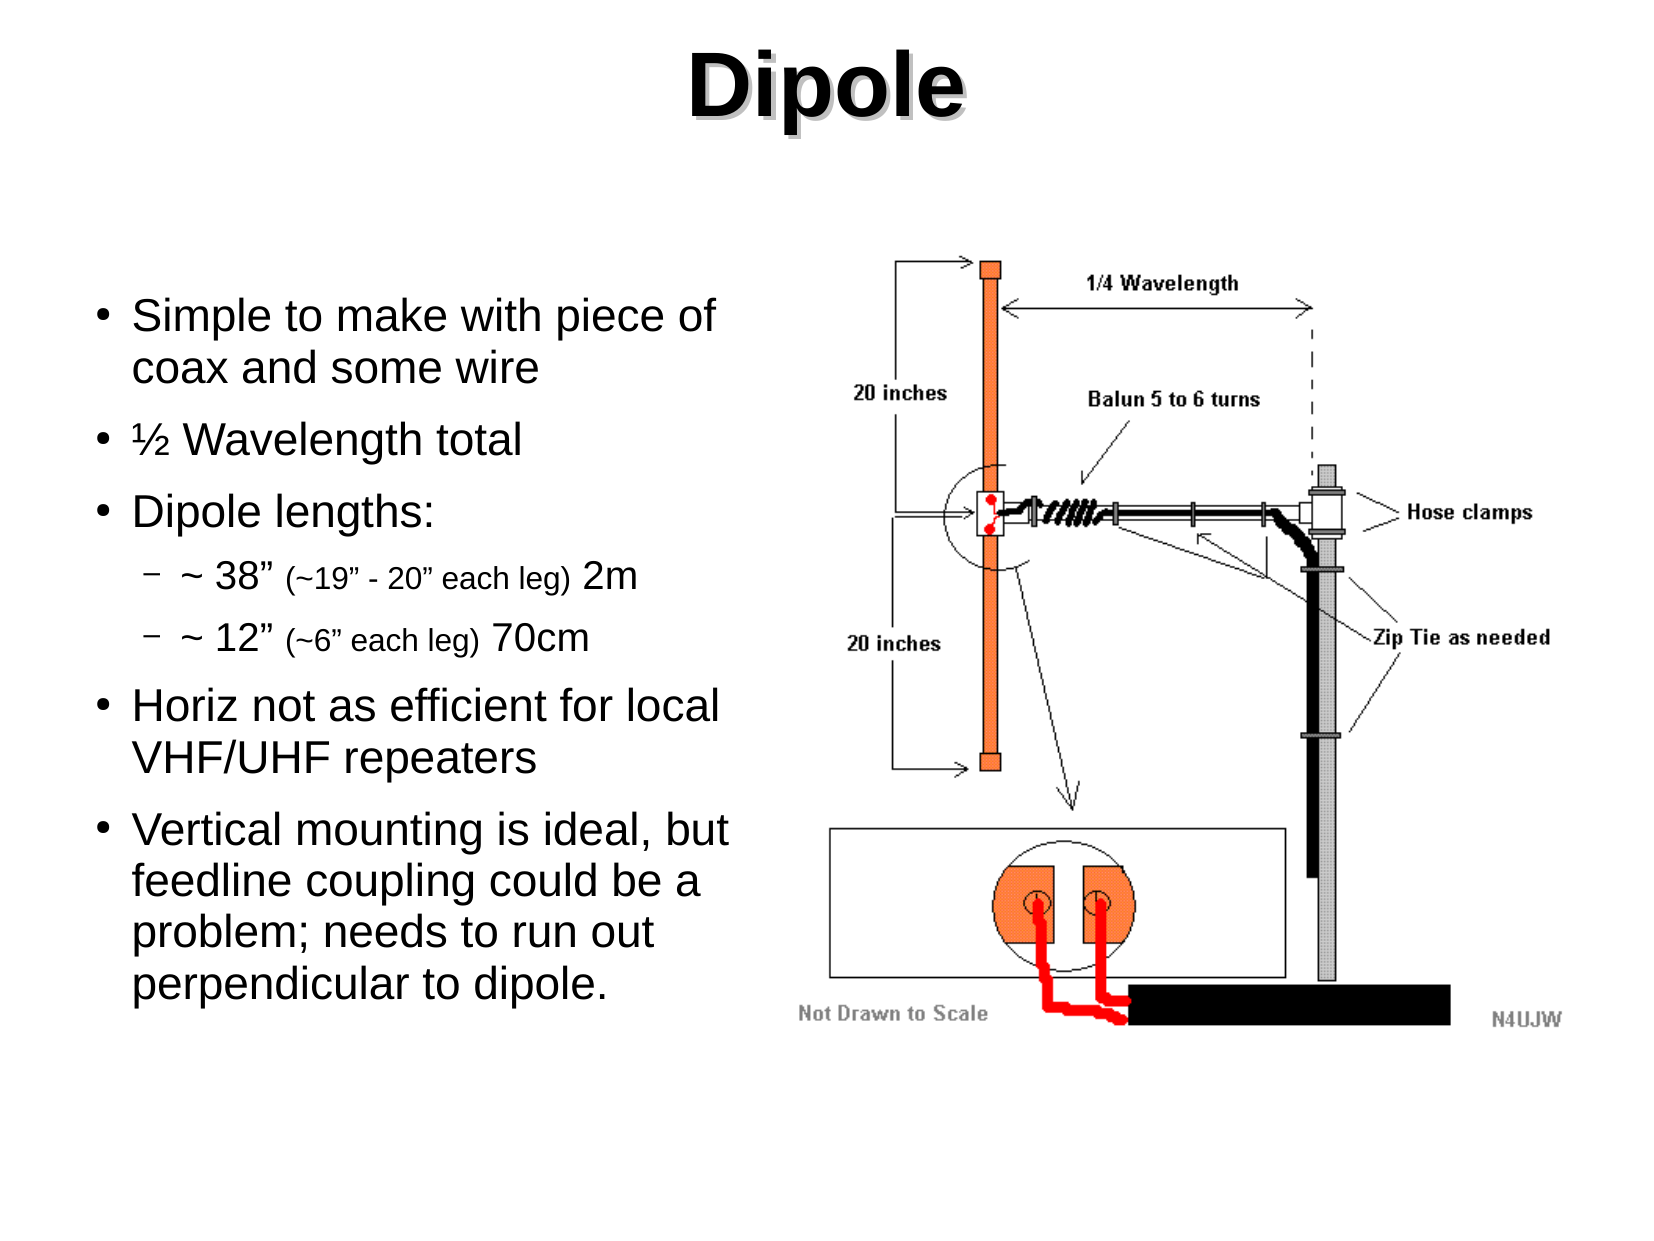

# Dipole
Simple to make with piece of coax and some wire
½ Wavelength total
Dipole lengths:
~ 38” (~19” - 20” each leg) 2m
~ 12” (~6” each leg) 70cm
Horiz not as efficient for local VHF/UHF repeaters
Vertical mounting is ideal, but feedline coupling could be a problem; needs to run out perpendicular to dipole.